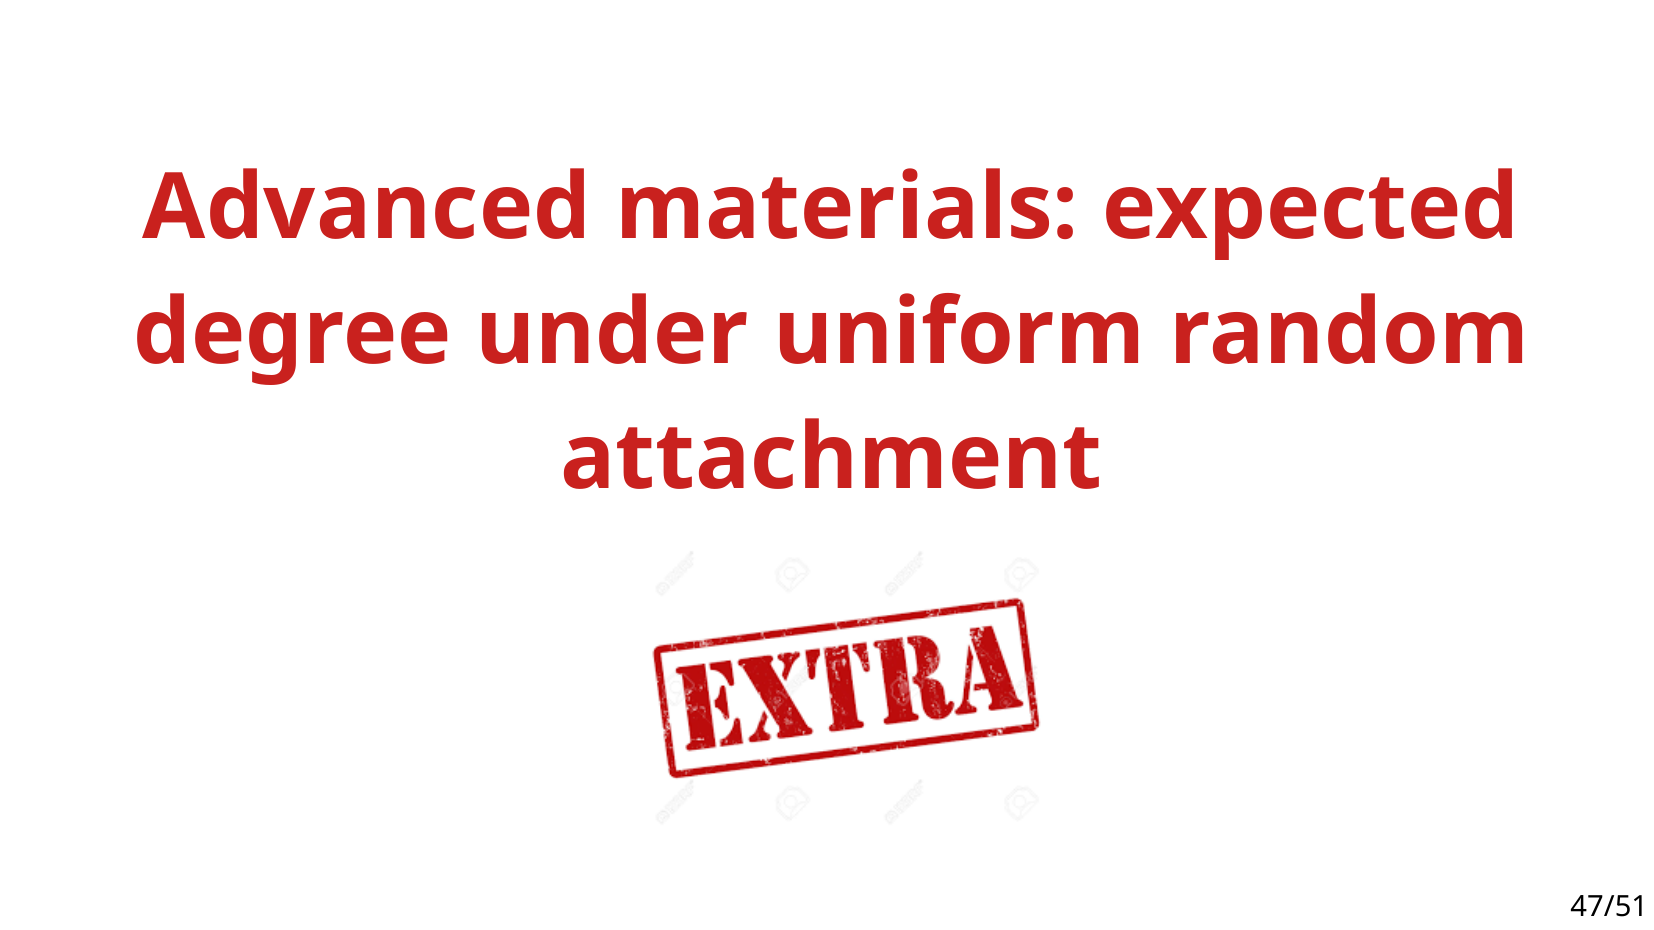

# Advanced materials: expected degree under uniform random attachment
47